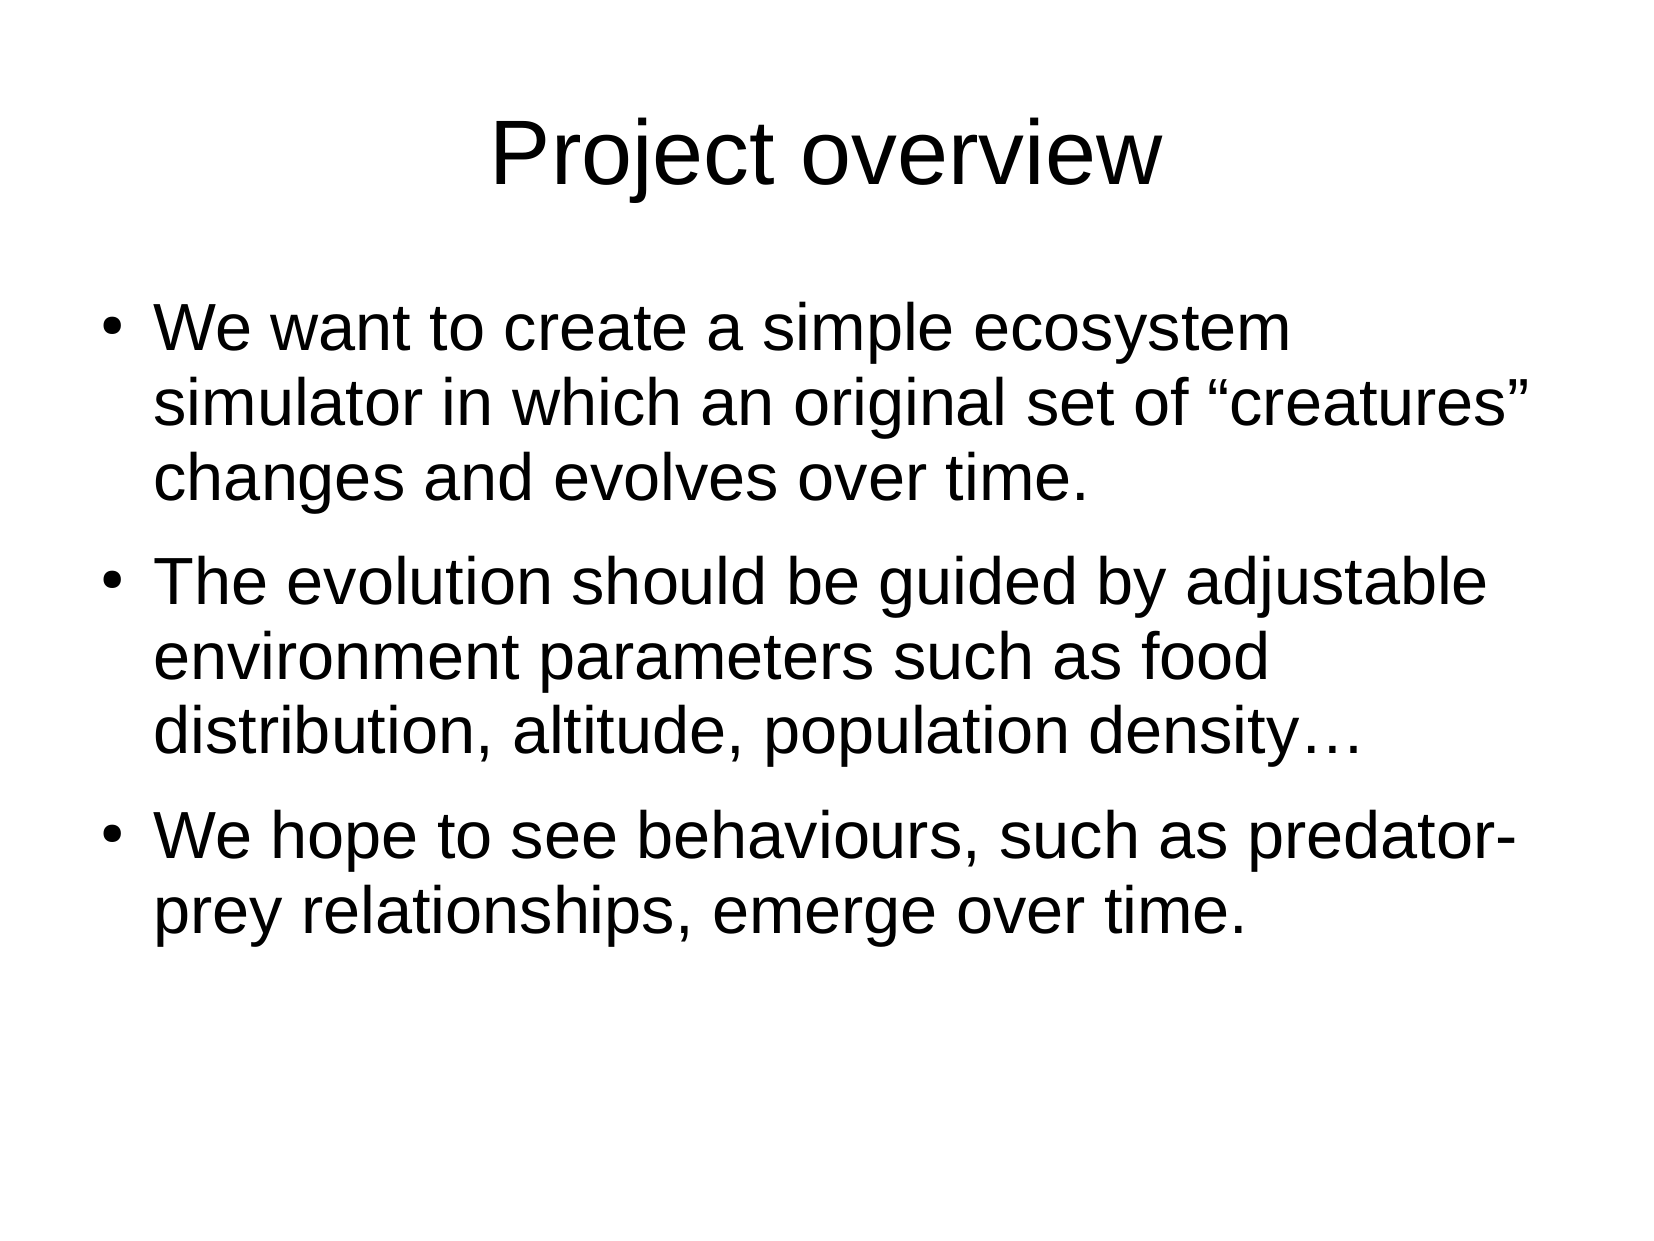

# Project overview
We want to create a simple ecosystem simulator in which an original set of “creatures” changes and evolves over time.
The evolution should be guided by adjustable environment parameters such as food distribution, altitude, population density…
We hope to see behaviours, such as predator-prey relationships, emerge over time.